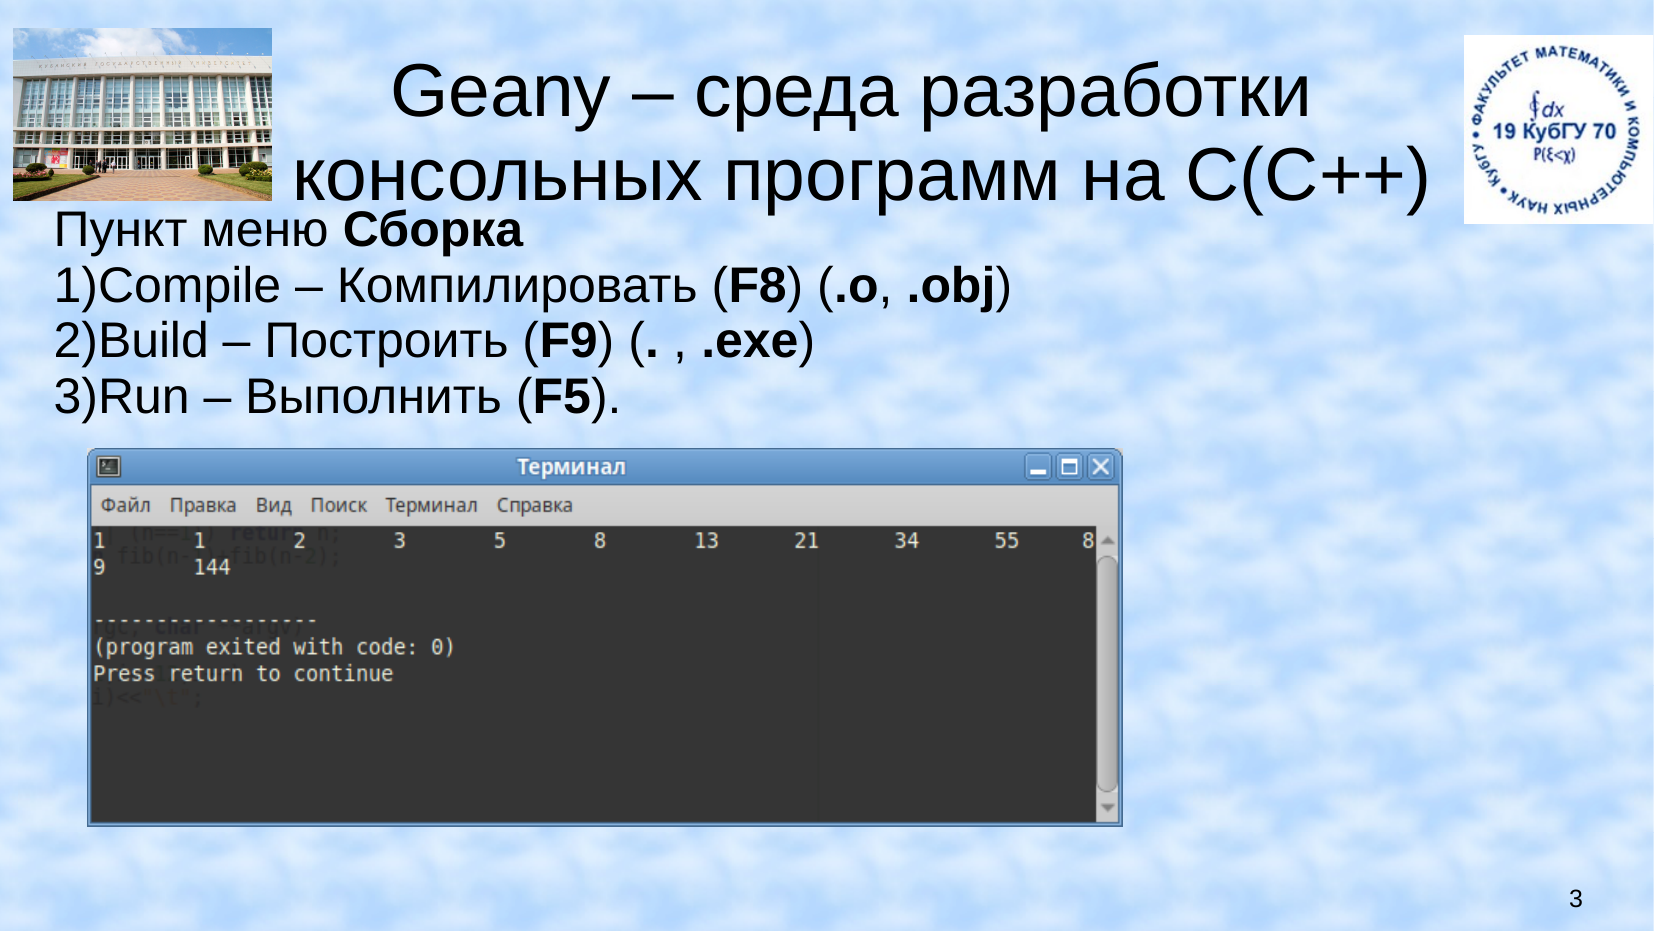

# Geany – среда разработки консольных программ на С(С++)
Пункт меню Сборка
Compile – Компилировать (F8) (.o, .obj)
Build – Построить (F9) (. , .exe)
Run – Выполнить (F5).